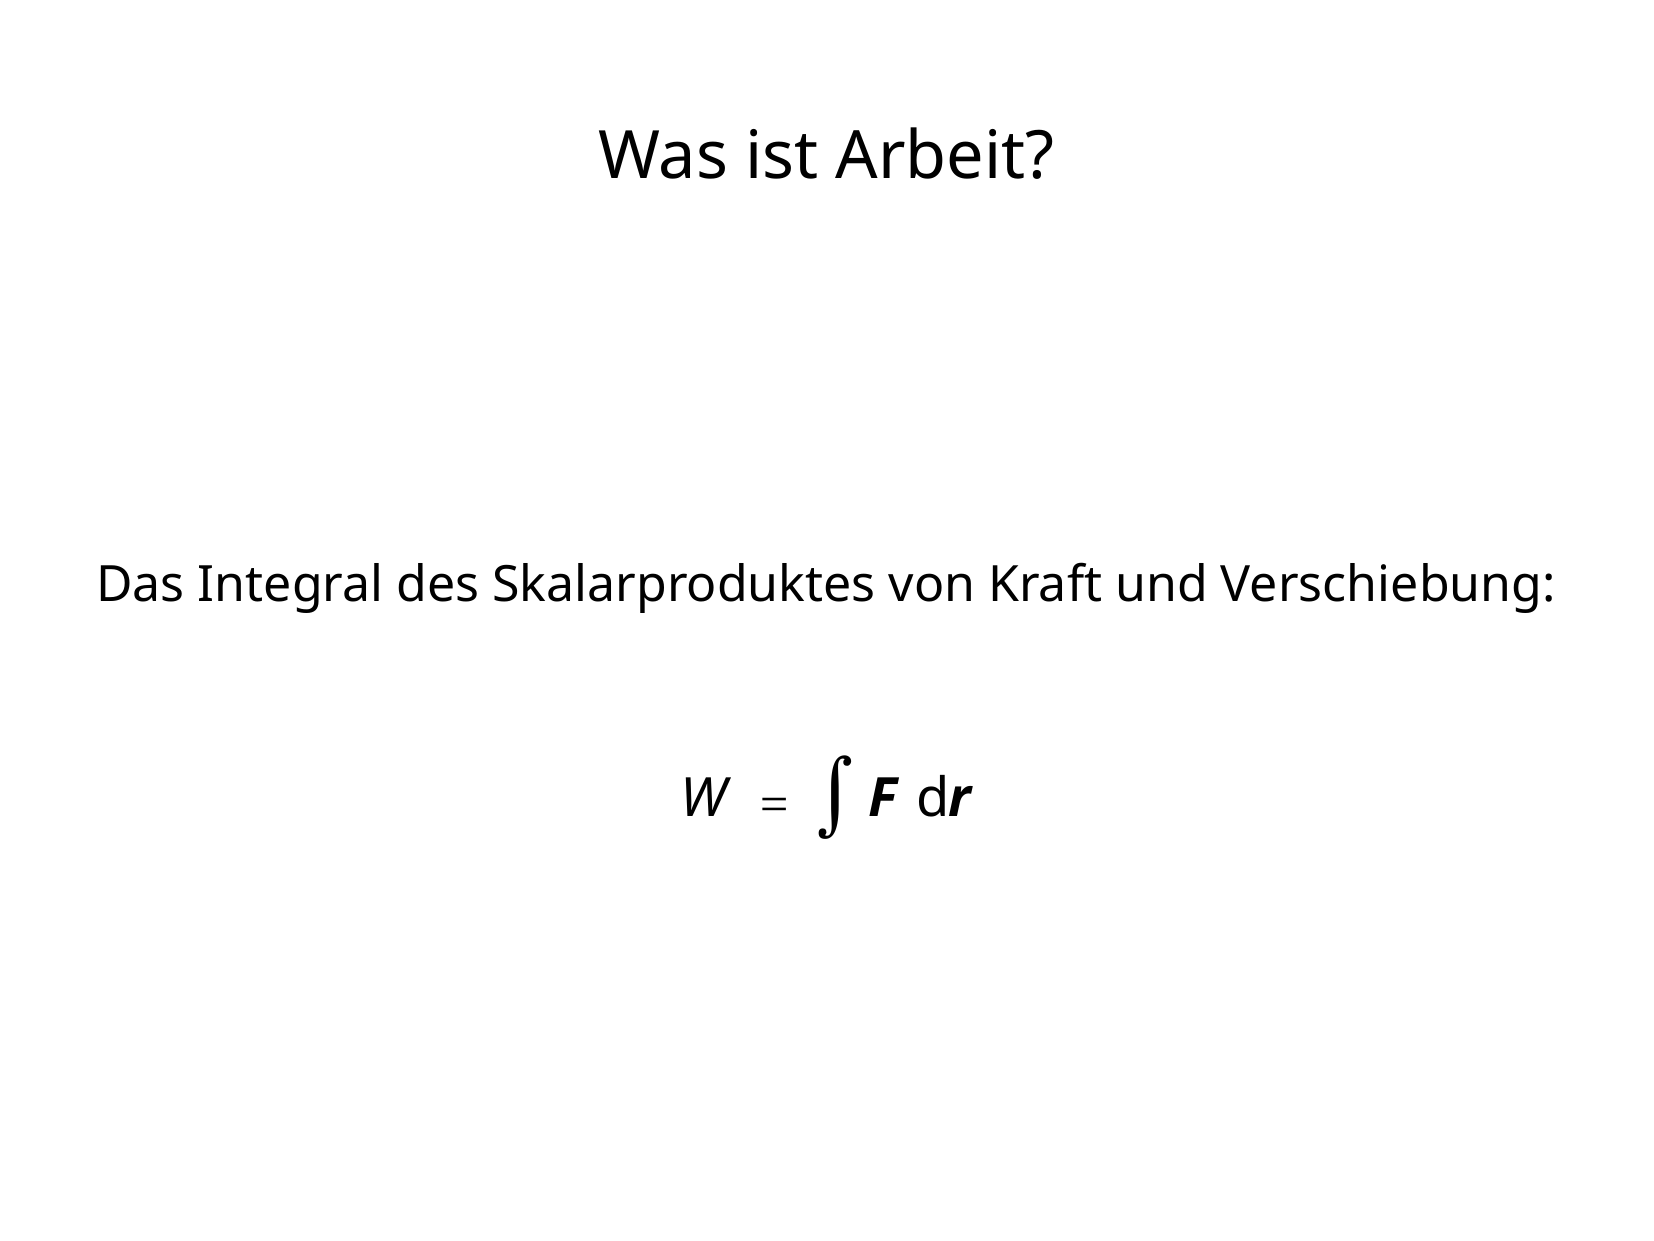

# Was ist Arbeit?
Das Integral des Skalarproduktes von Kraft und Verschiebung: